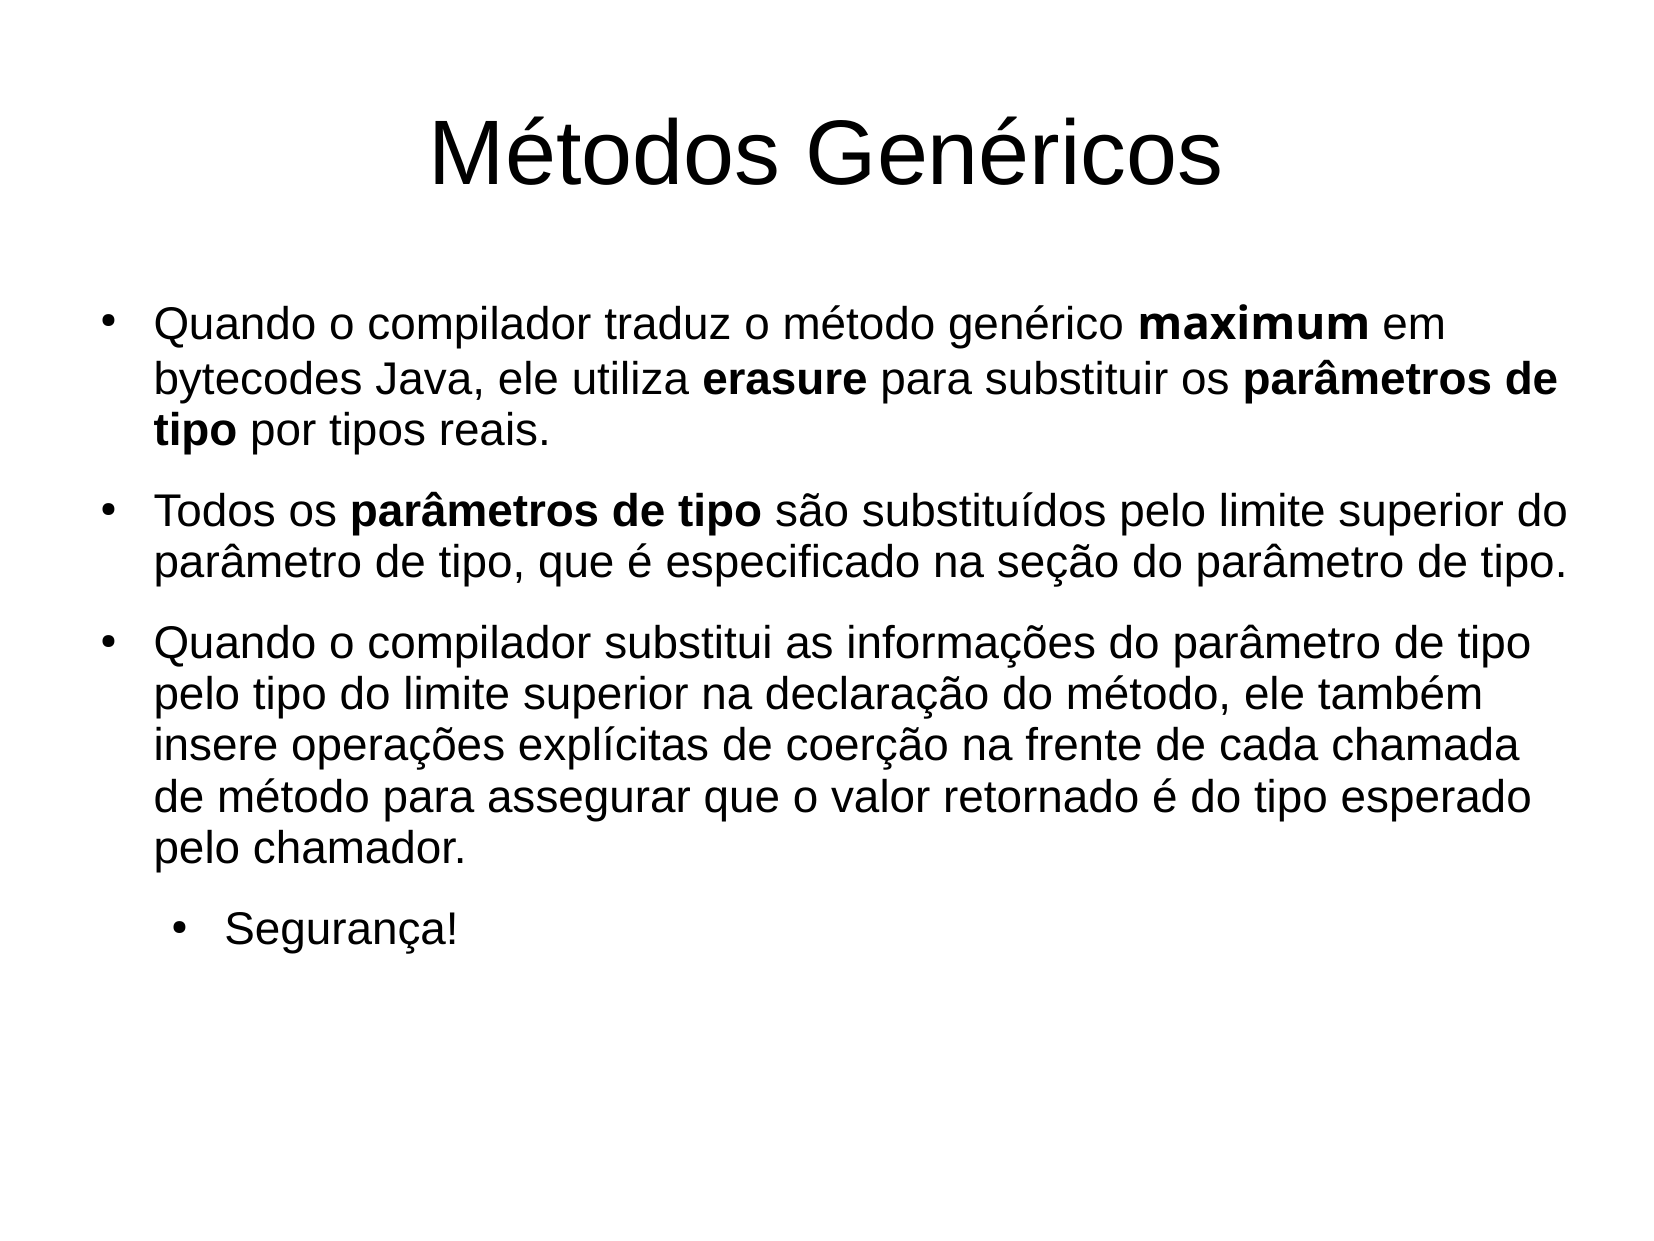

# Métodos Genéricos
Quando o compilador traduz o método genérico maximum em bytecodes Java, ele utiliza erasure para substituir os parâmetros de tipo por tipos reais.
Todos os parâmetros de tipo são substituídos pelo limite superior do parâmetro de tipo, que é especificado na seção do parâmetro de tipo.
Quando o compilador substitui as informações do parâmetro de tipo pelo tipo do limite superior na declaração do método, ele também insere operações explícitas de coerção na frente de cada chamada de método para assegurar que o valor retornado é do tipo esperado pelo chamador.
Segurança!